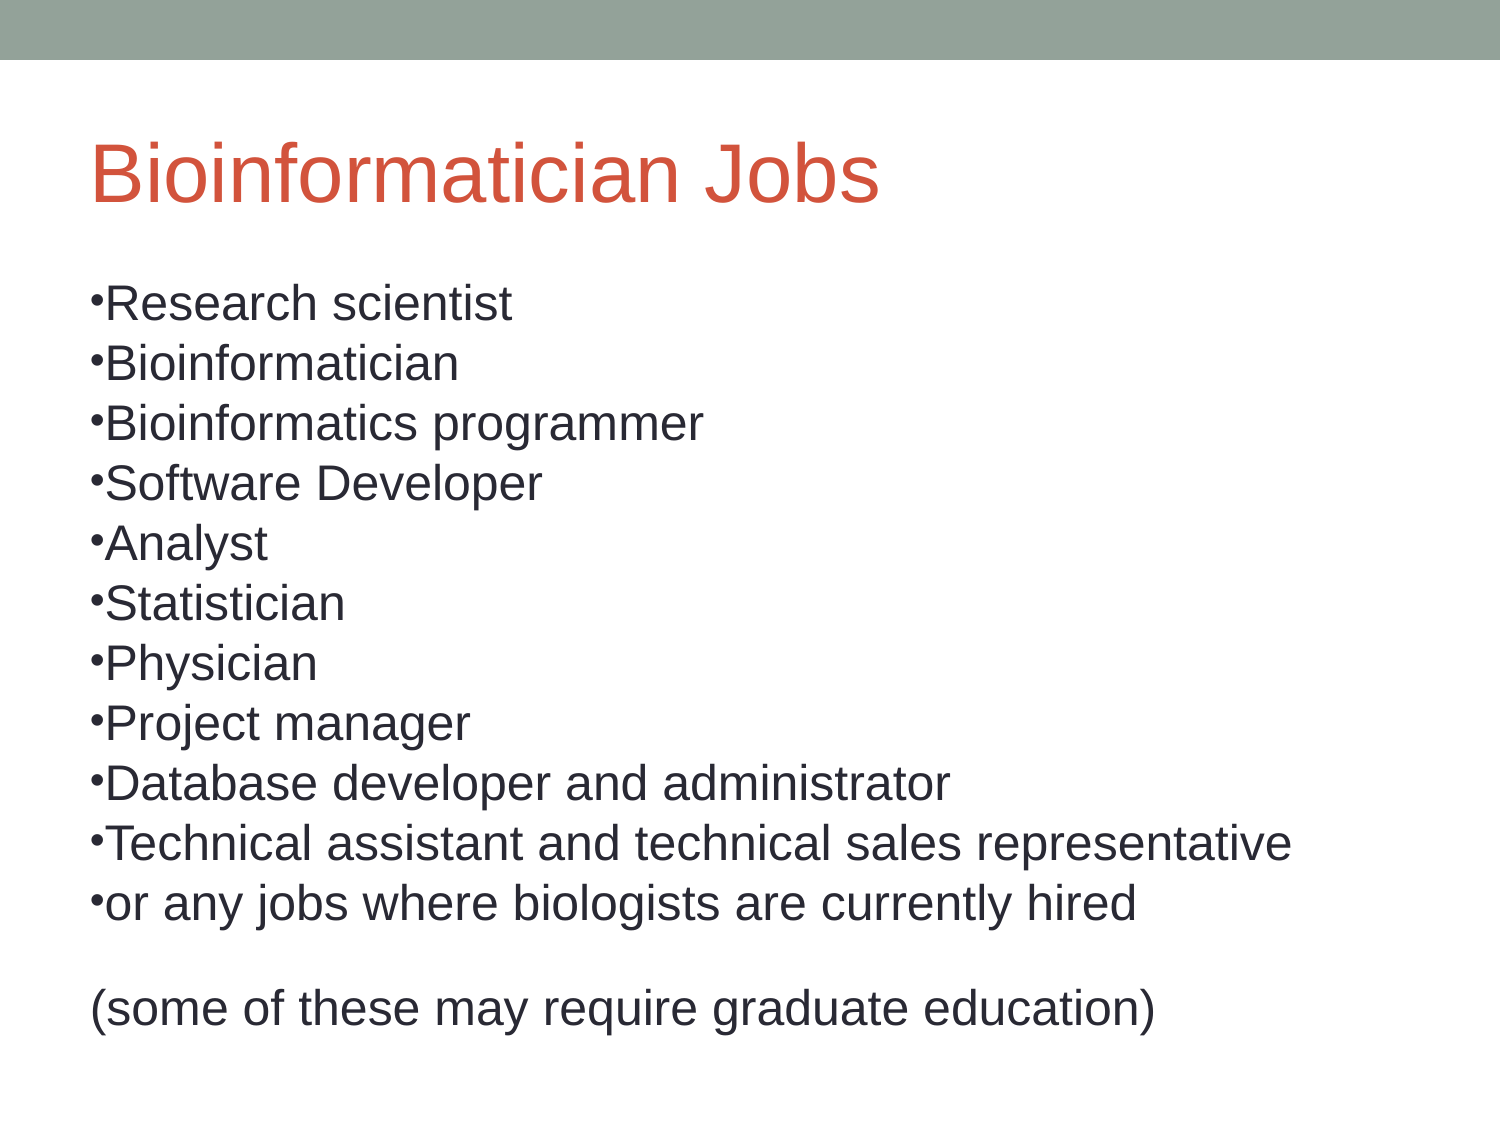

Bioinformatician Jobs
Research scientist
Bioinformatician
Bioinformatics programmer
Software Developer
Analyst
Statistician
Physician
Project manager
Database developer and administrator
Technical assistant and technical sales representative
or any jobs where biologists are currently hired
(some of these may require graduate education)